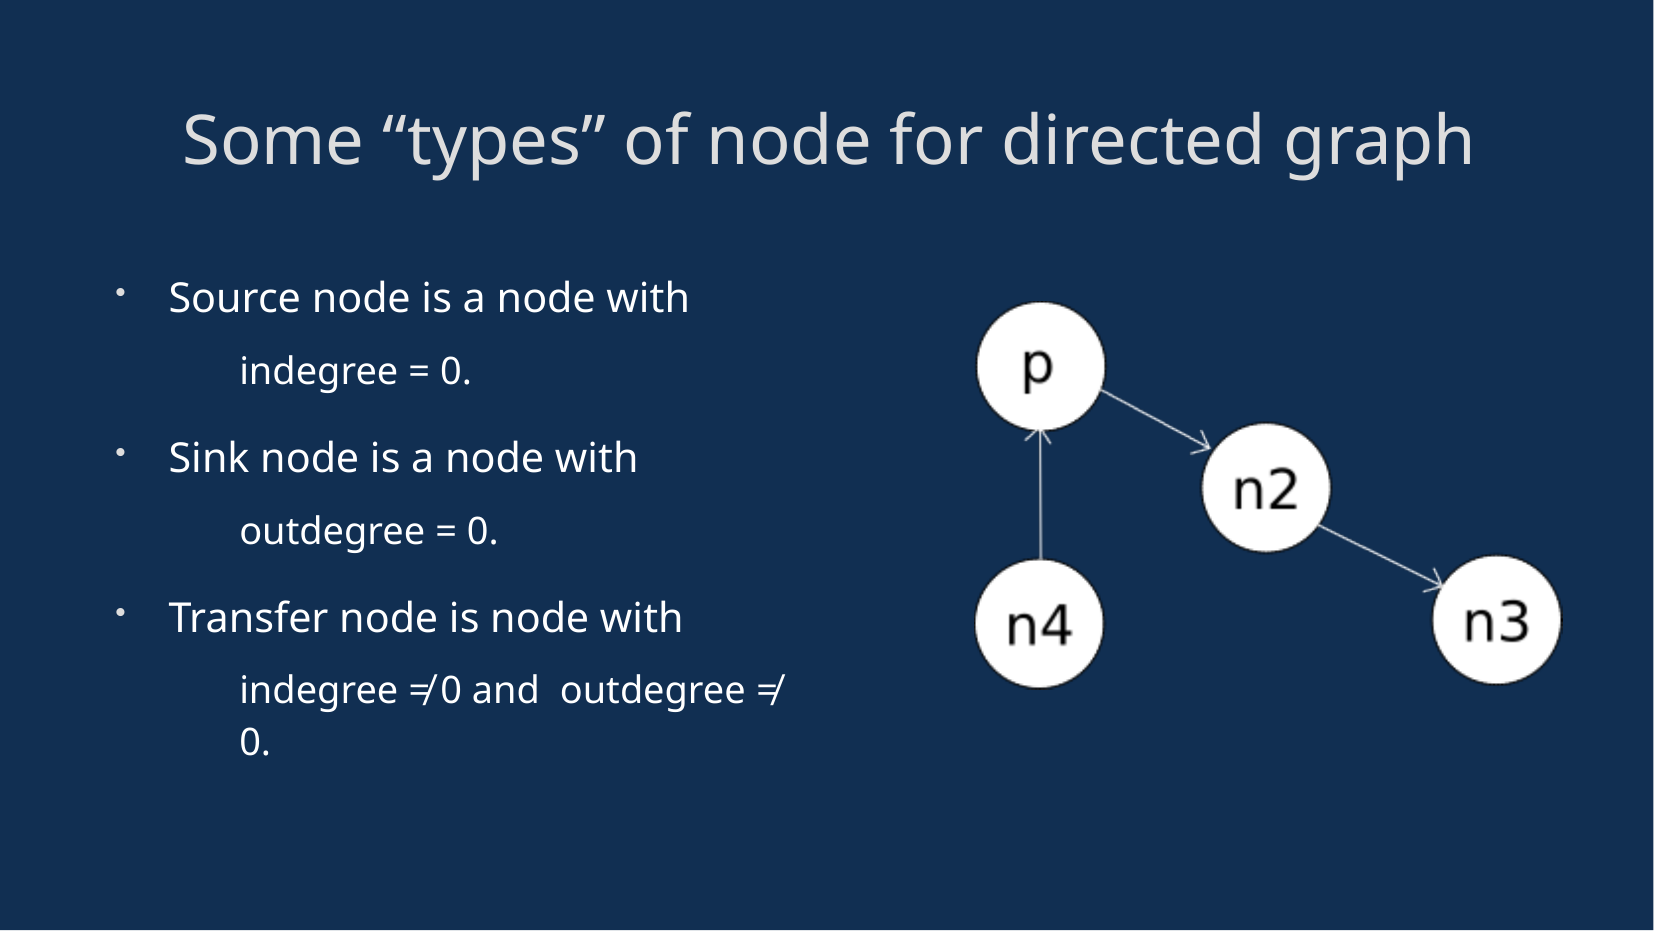

# Some “types” of node for directed graph
Source node is a node with
indegree = 0.
Sink node is a node with
outdegree = 0.
Transfer node is node with
indegree ≠ 0 and outdegree ≠ 0.